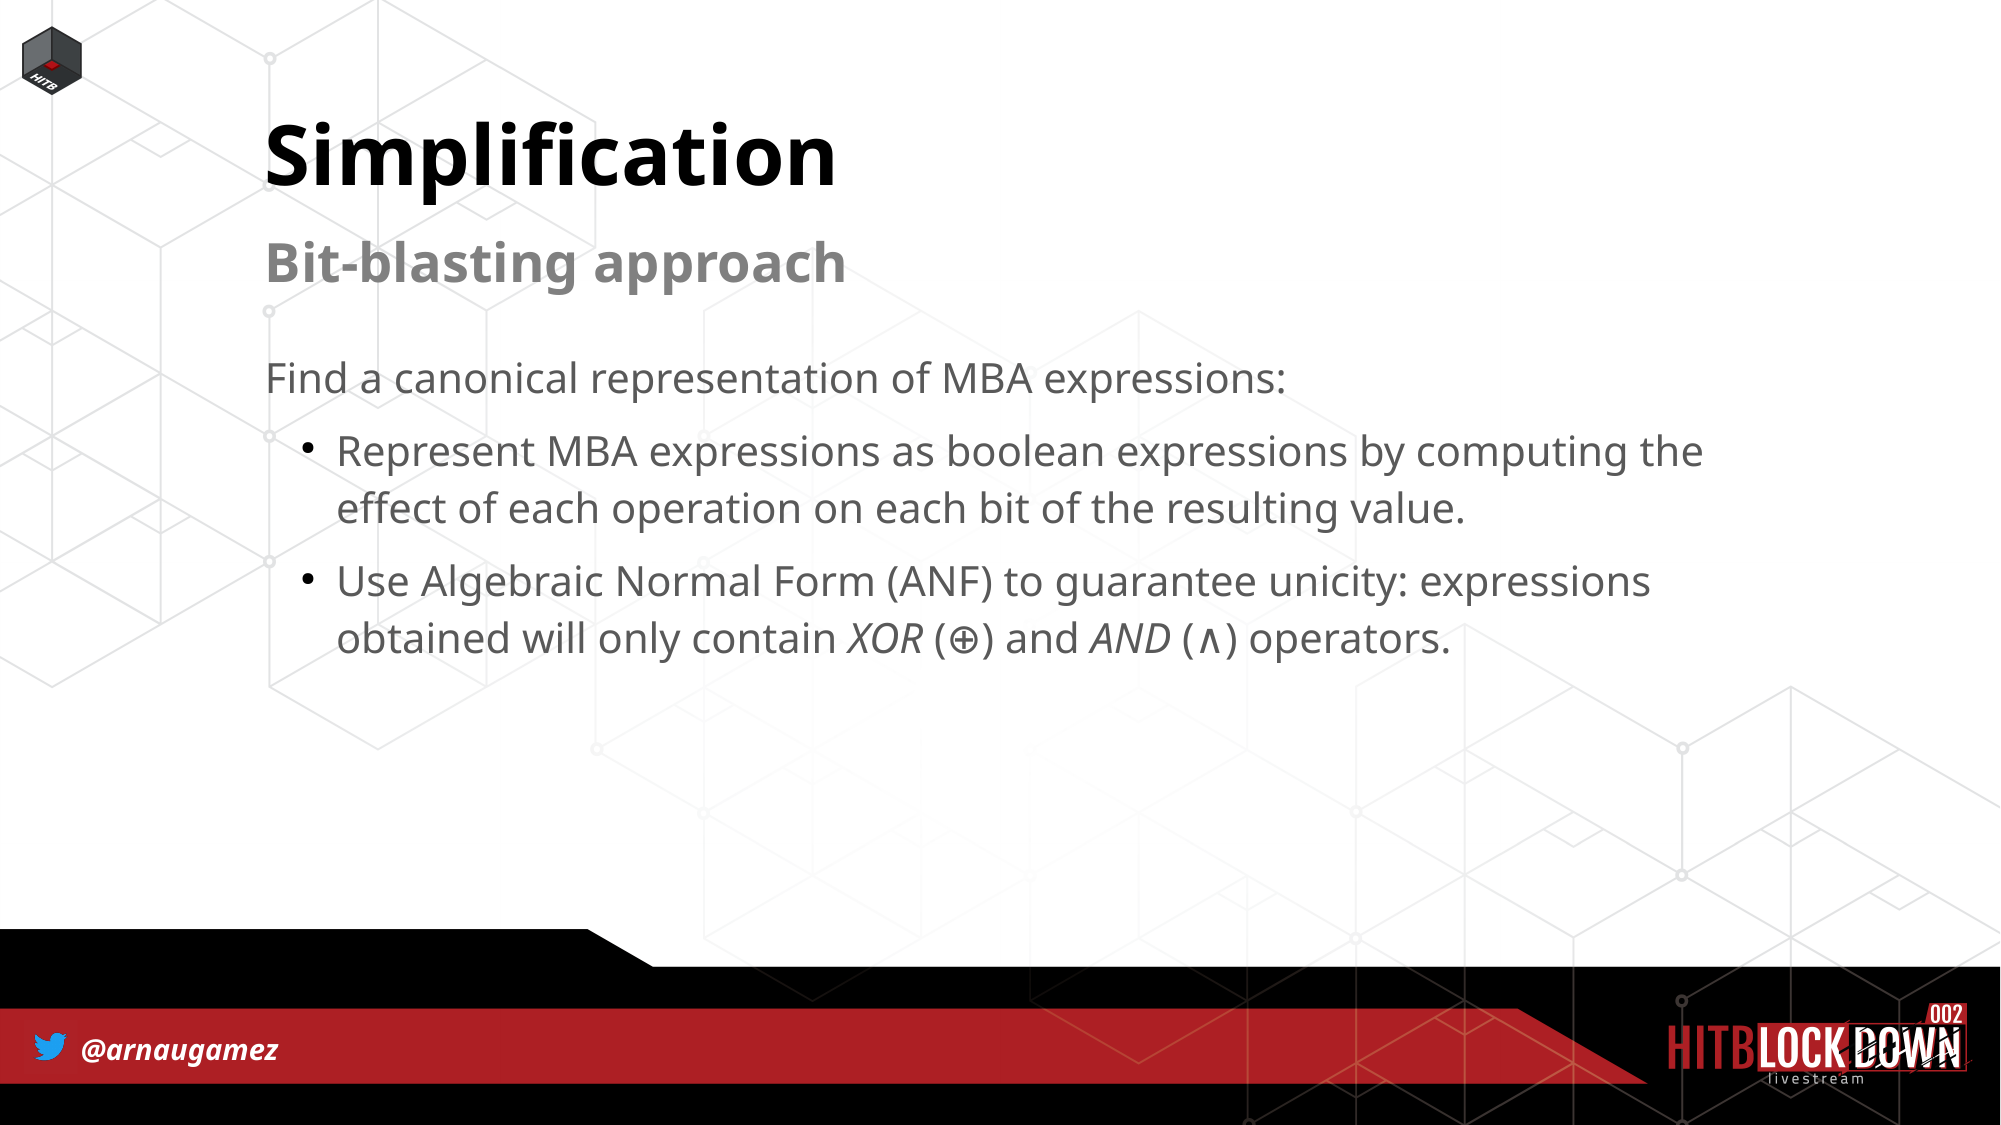

# Simplification
Bit-blasting approach
Find a canonical representation of MBA expressions:
Represent MBA expressions as boolean expressions by computing the effect of each operation on each bit of the resulting value.
Use Algebraic Normal Form (ANF) to guarantee unicity: expressions obtained will only contain XOR (⊕) and AND (∧) operators.